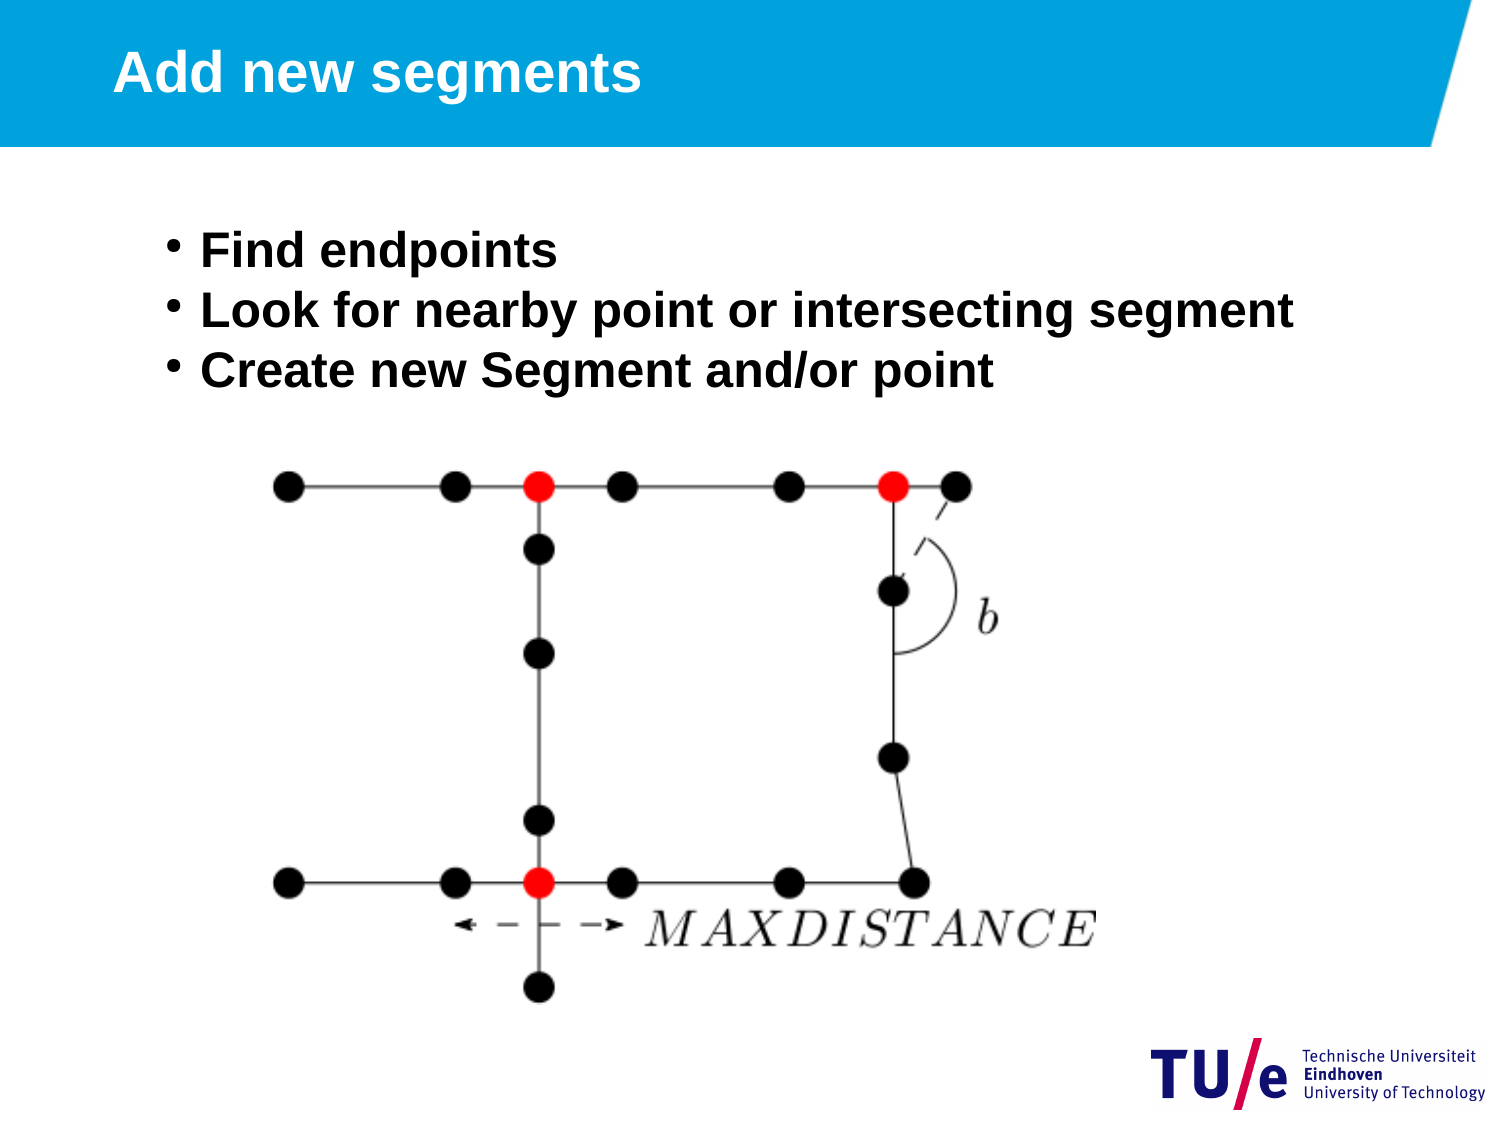

Add new segments
Find endpoints
Look for nearby point or intersecting segment
Create new Segment and/or point